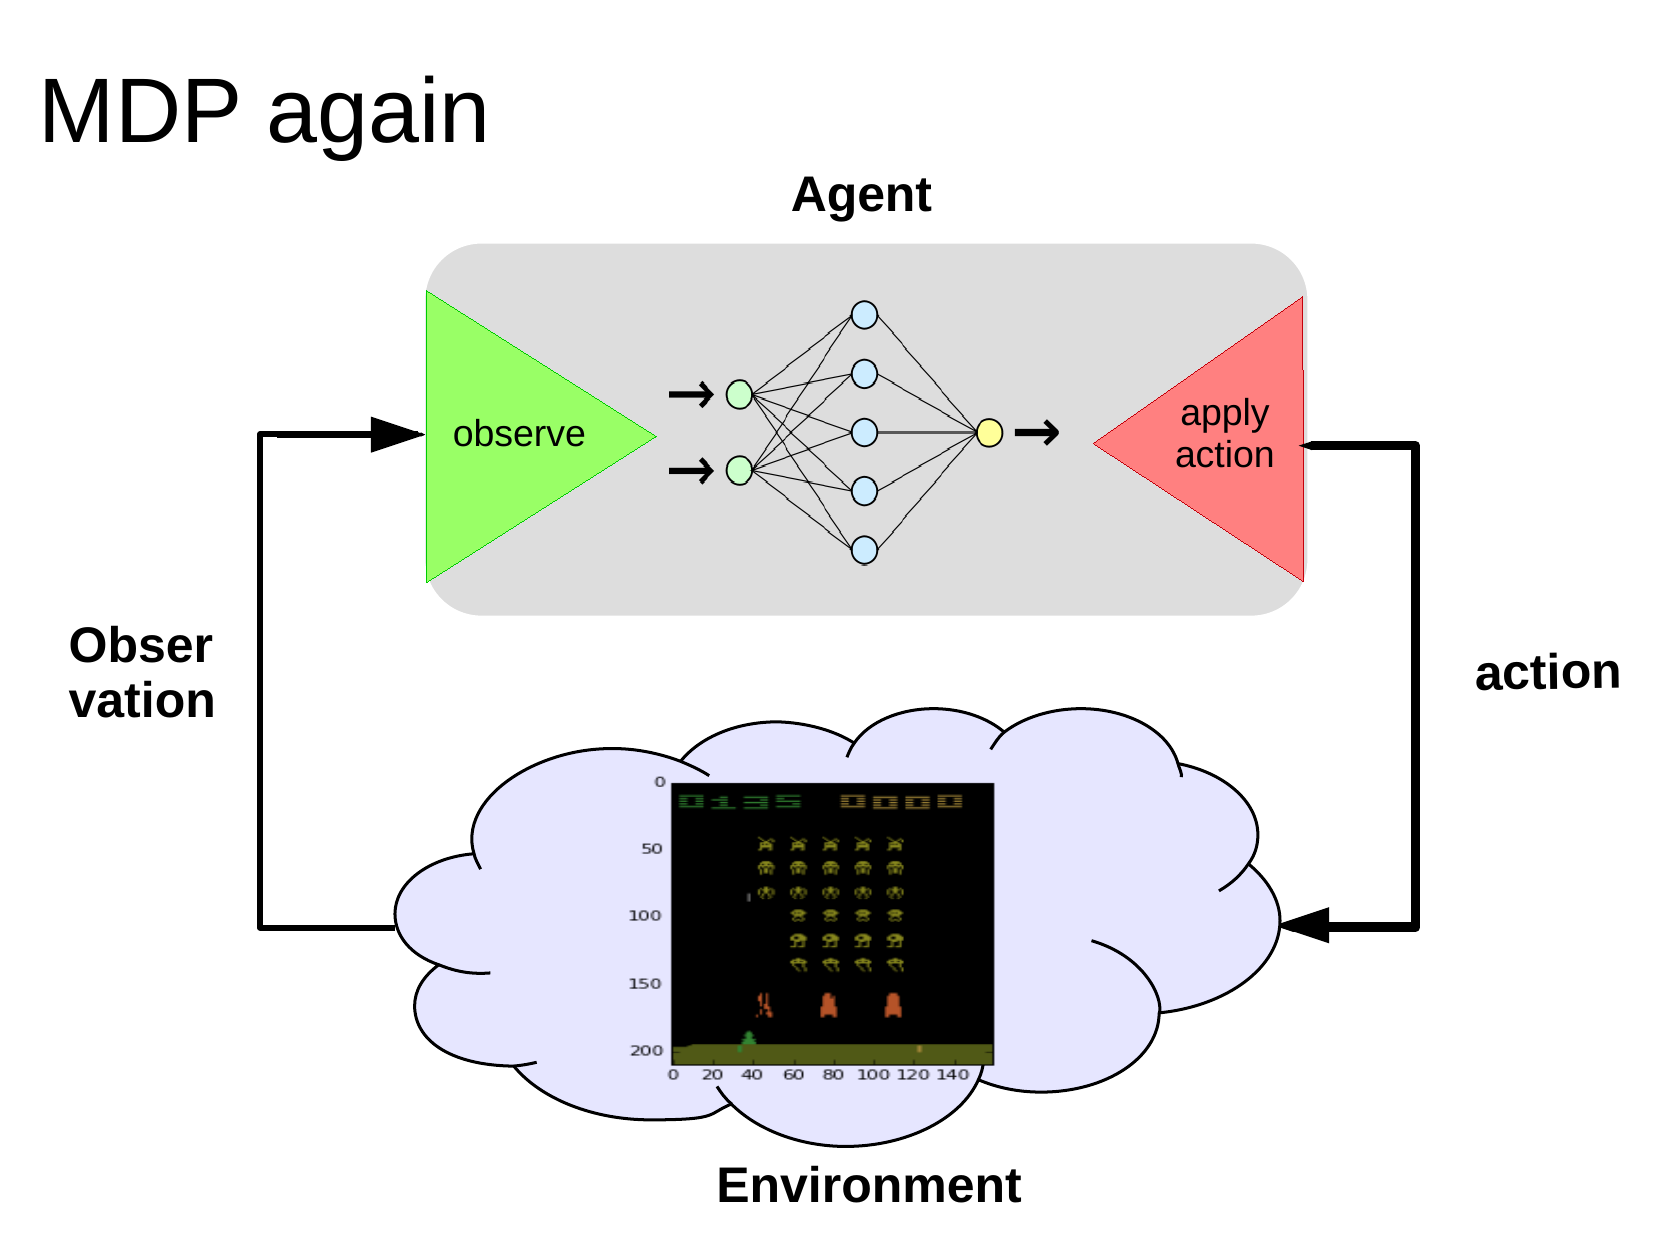

MDP again
Agent
apply
action
observe
Observation
action
Environment